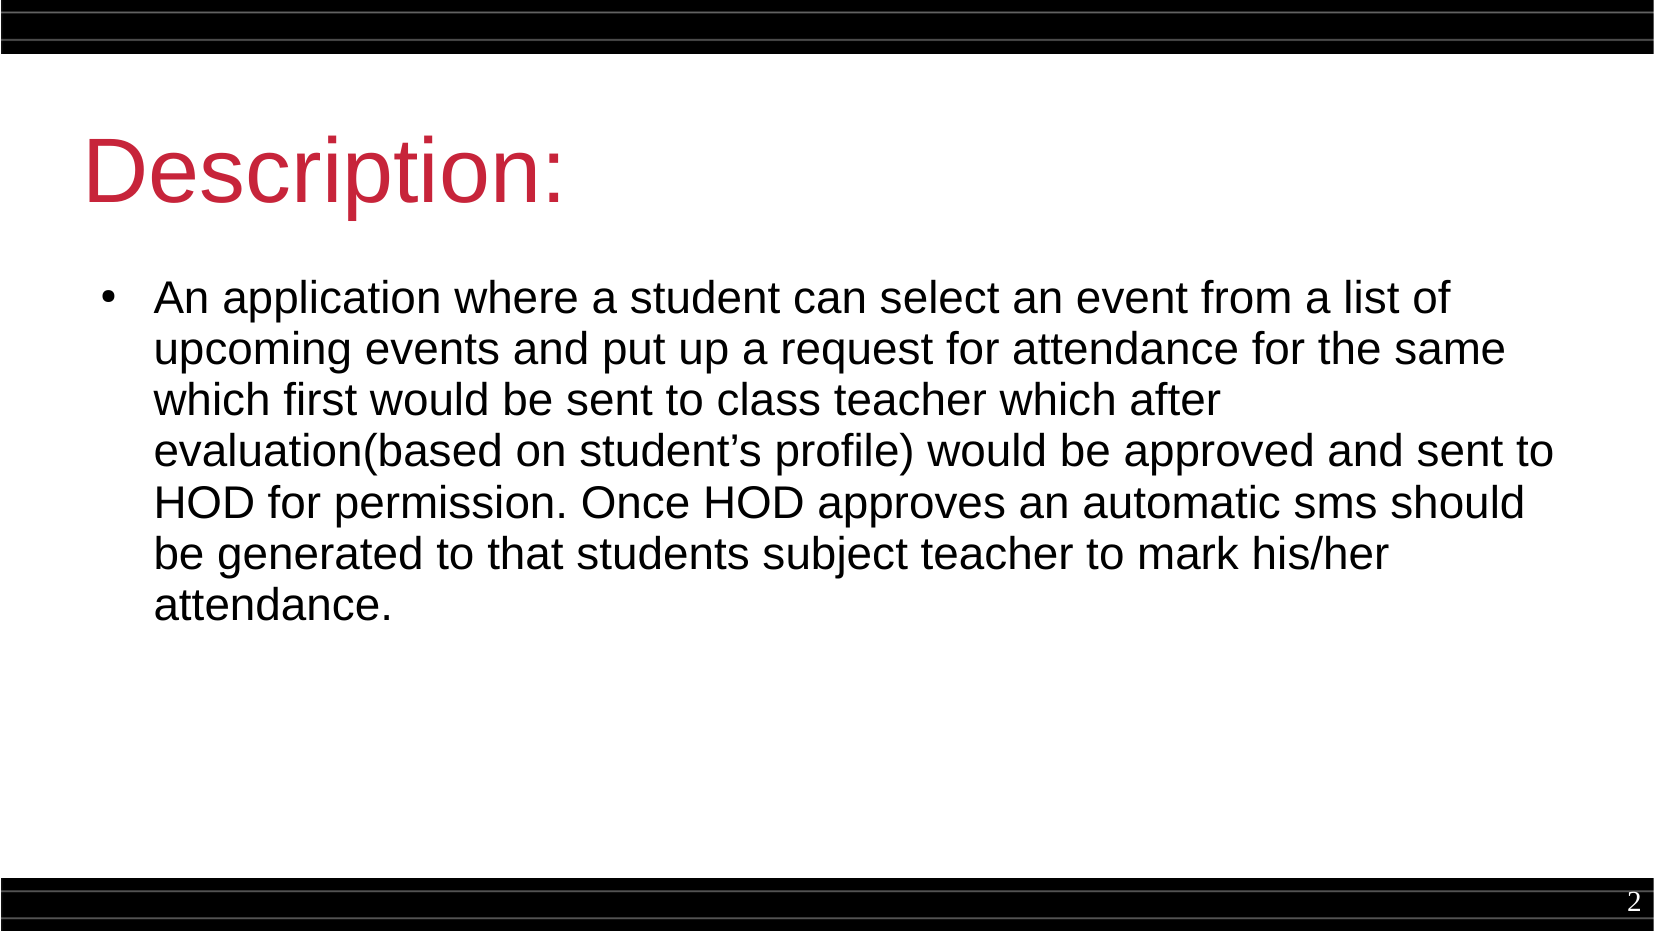

# Description:
An application where a student can select an event from a list of upcoming events and put up a request for attendance for the same which first would be sent to class teacher which after evaluation(based on student’s profile) would be approved and sent to HOD for permission. Once HOD approves an automatic sms should be generated to that students subject teacher to mark his/her attendance.